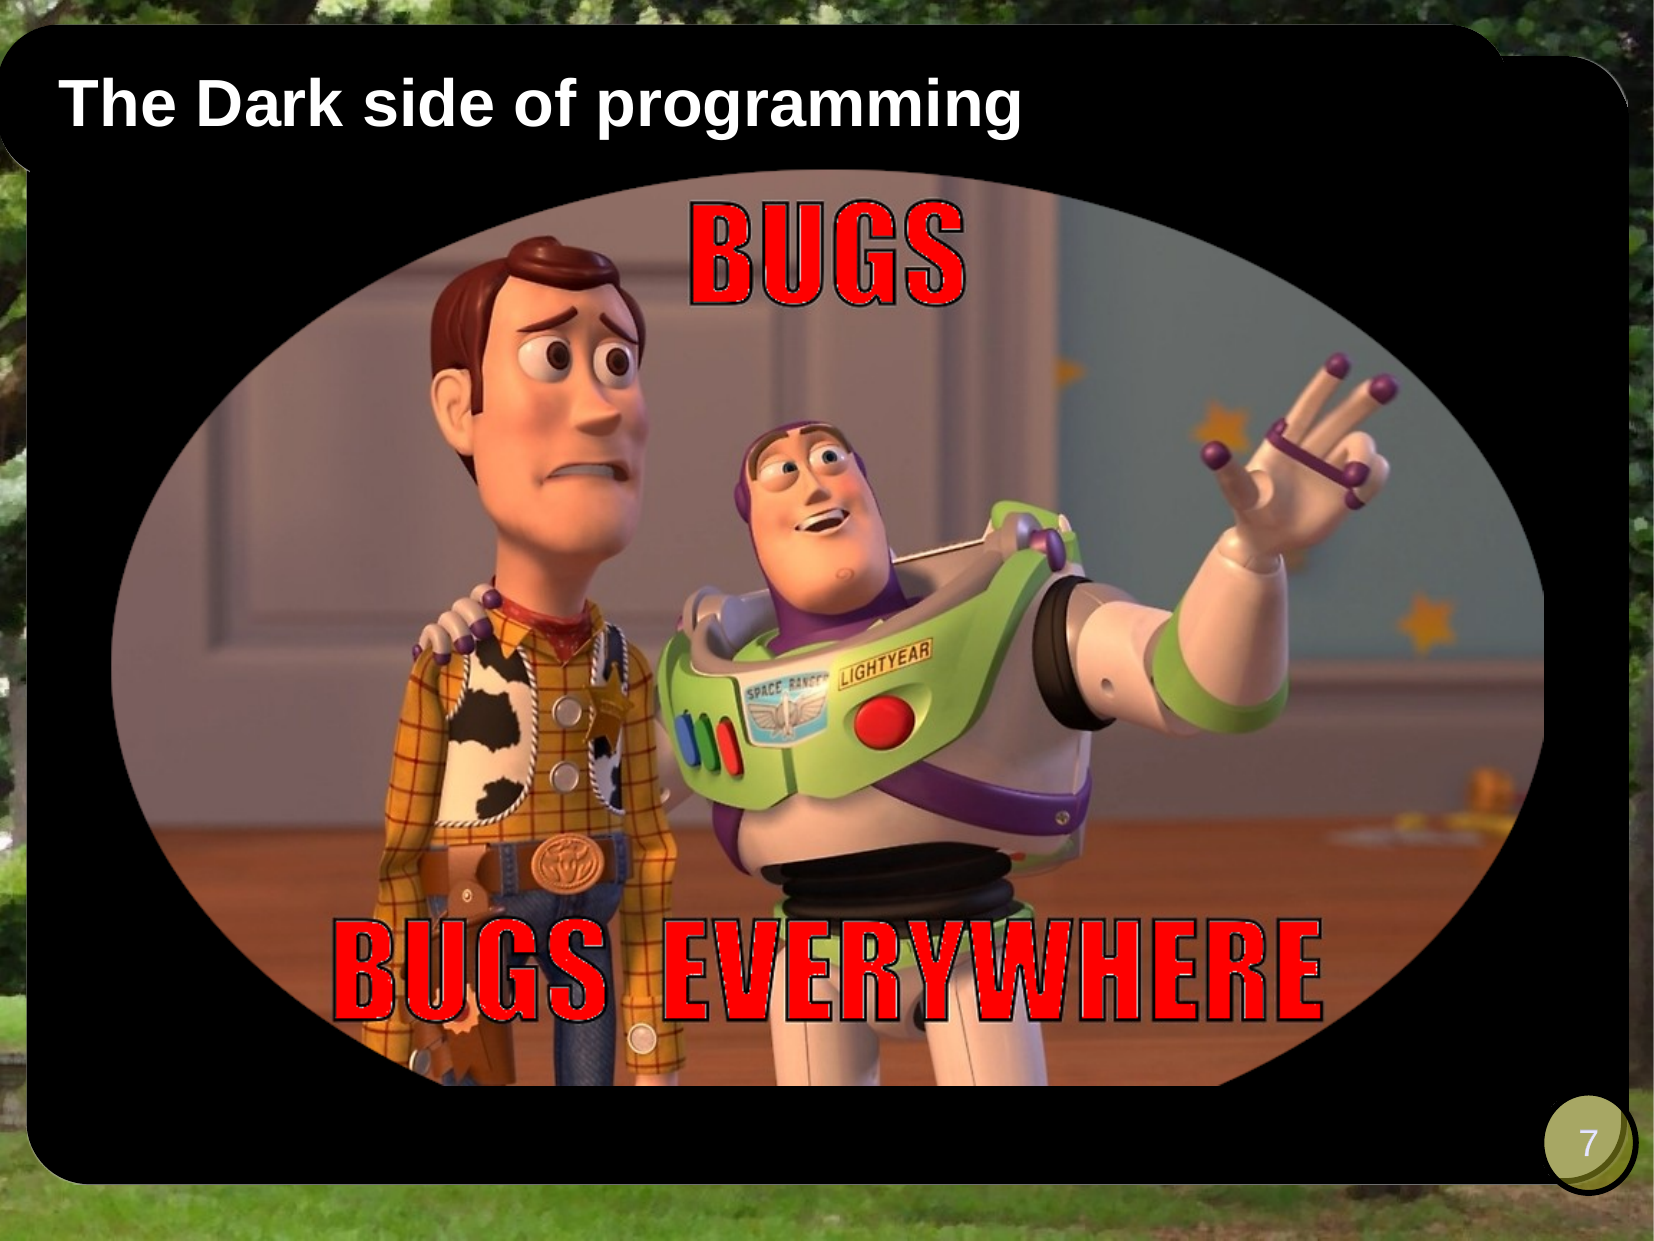

# The Dark side of programming
7